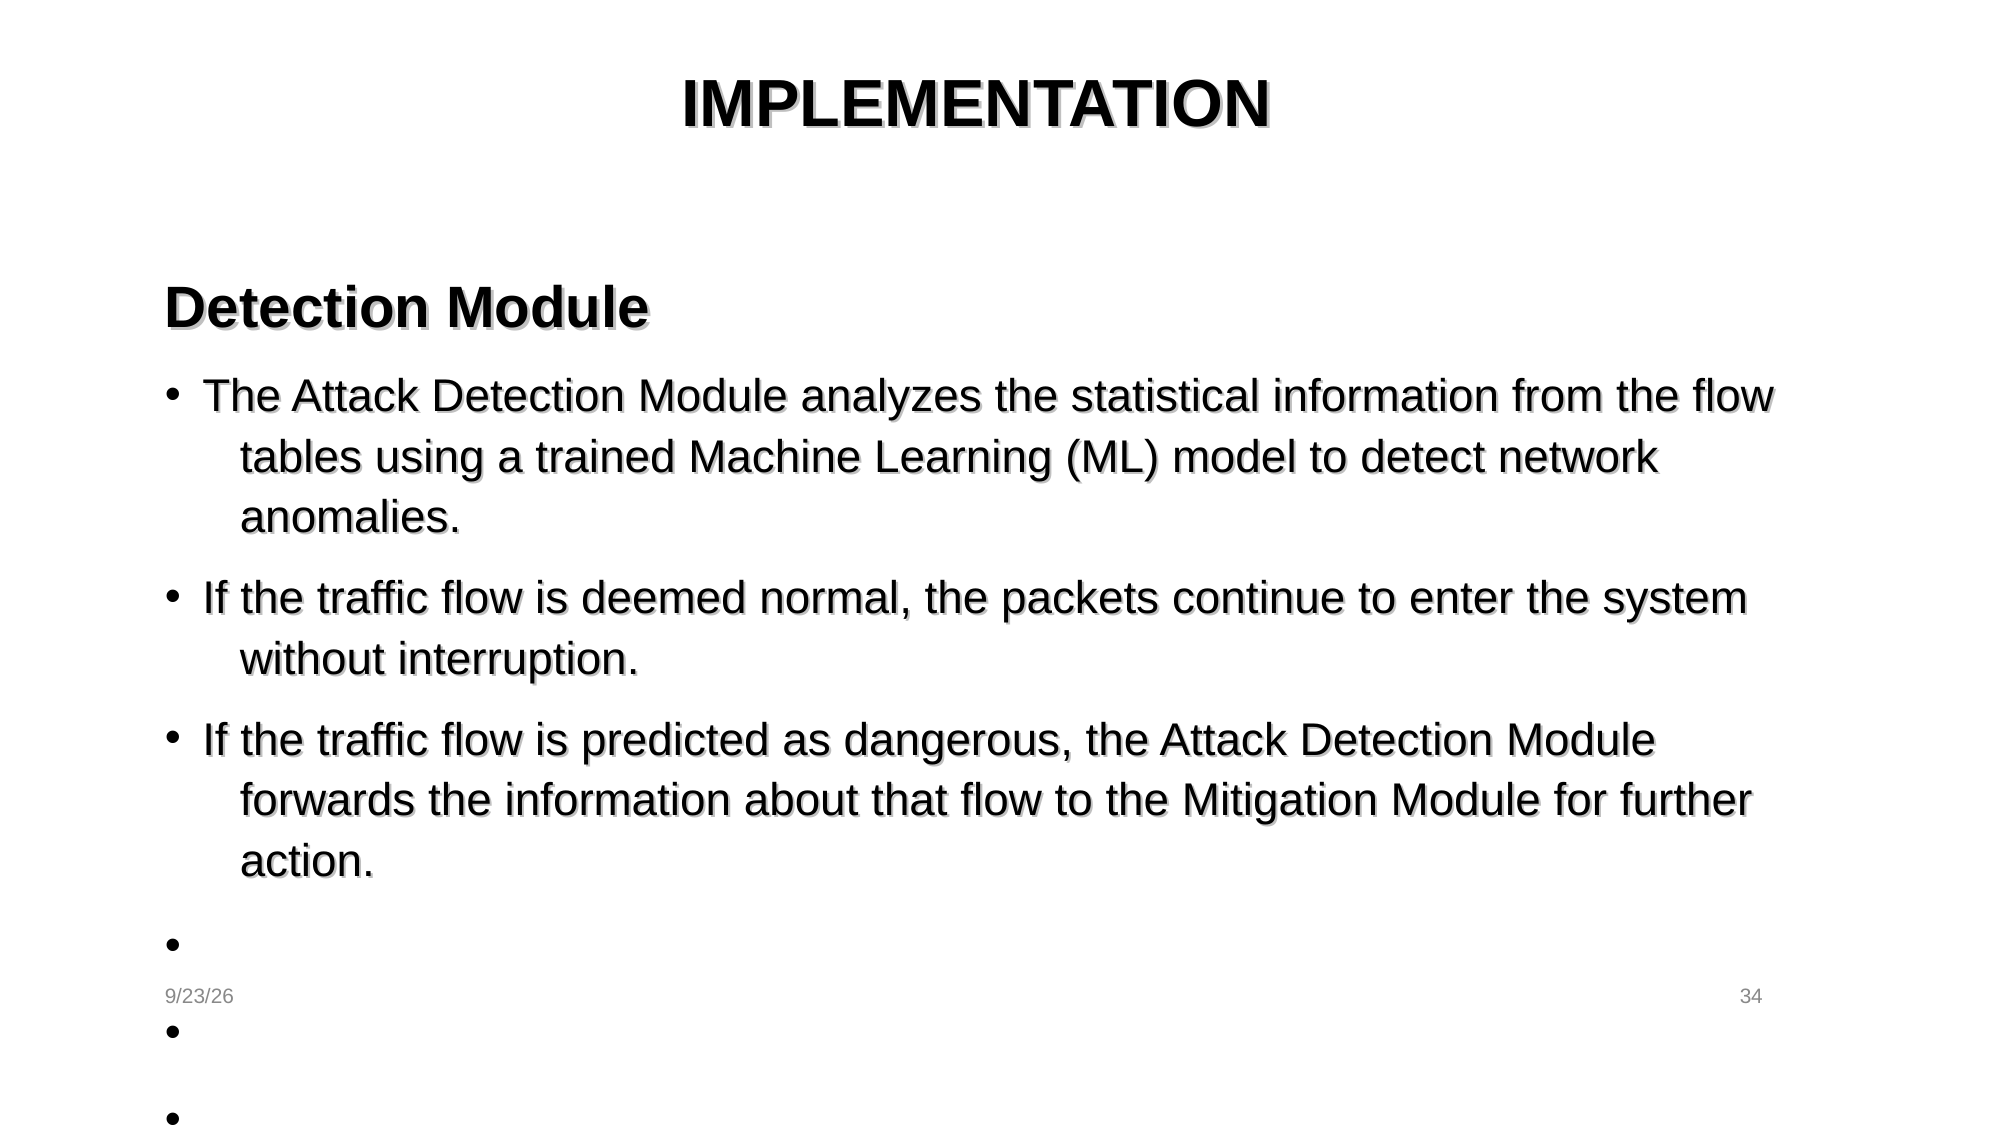

# Implementation
Detection Module
The Attack Detection Module analyzes the statistical information from the flow tables using a trained Machine Learning (ML) model to detect network anomalies.
If the traffic flow is deemed normal, the packets continue to enter the system without interruption.
If the traffic flow is predicted as dangerous, the Attack Detection Module forwards the information about that flow to the Mitigation Module for further action.